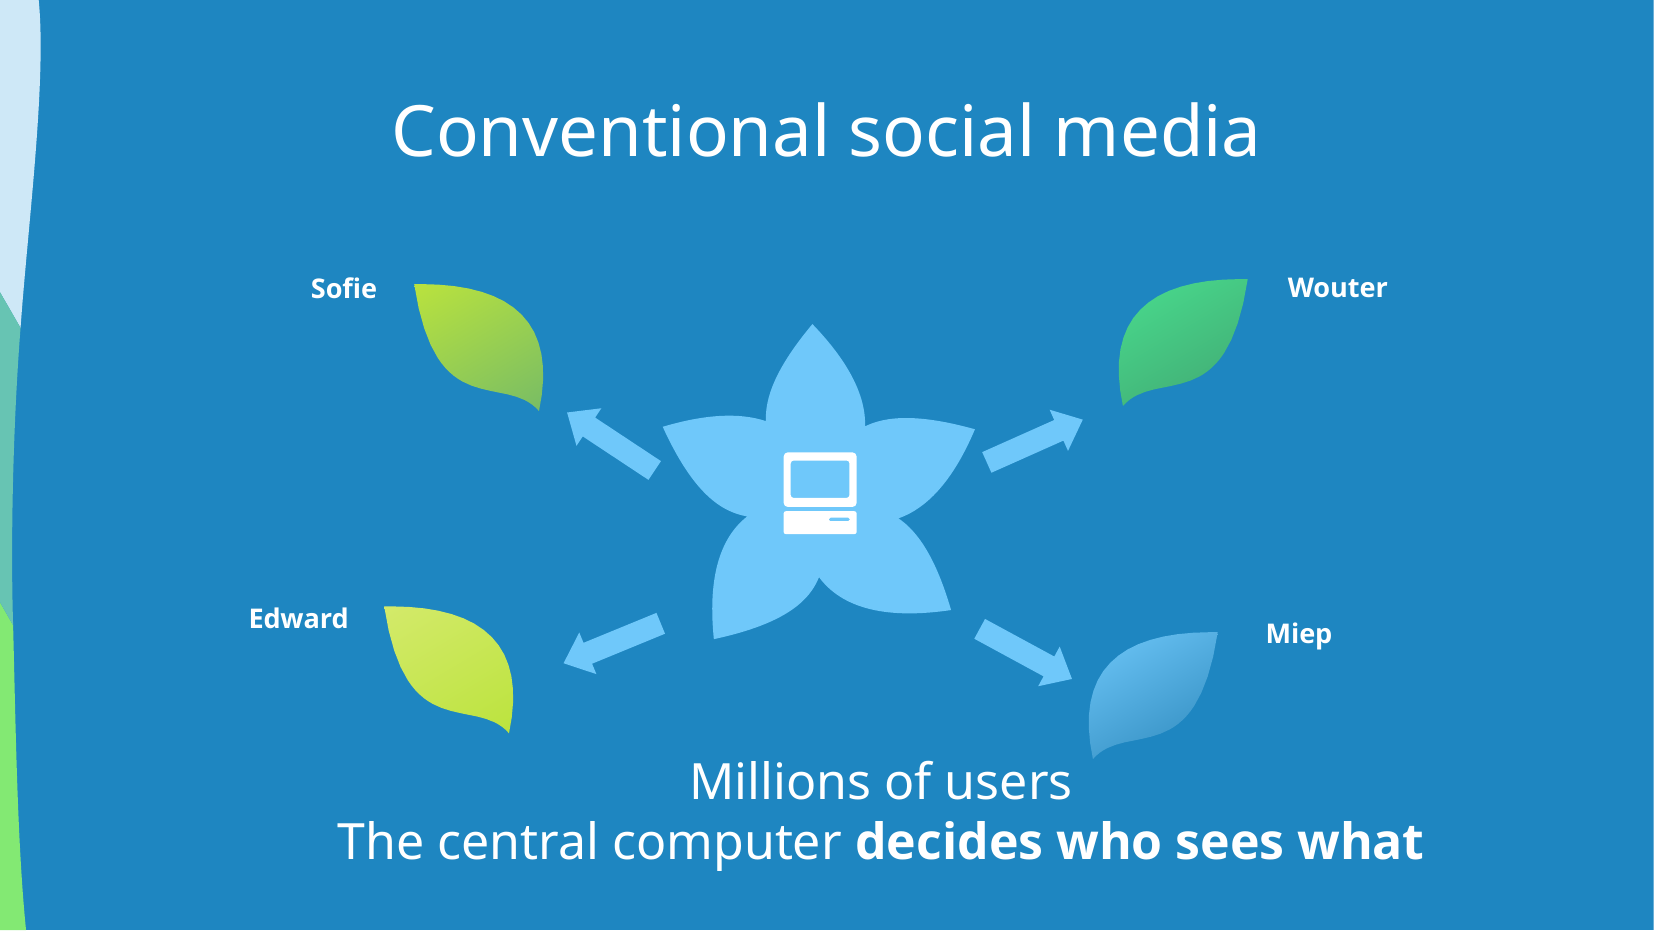

Conventional social media
Wouter
Sofie
Edward
Miep
Millions of users
The central computer decides who sees what